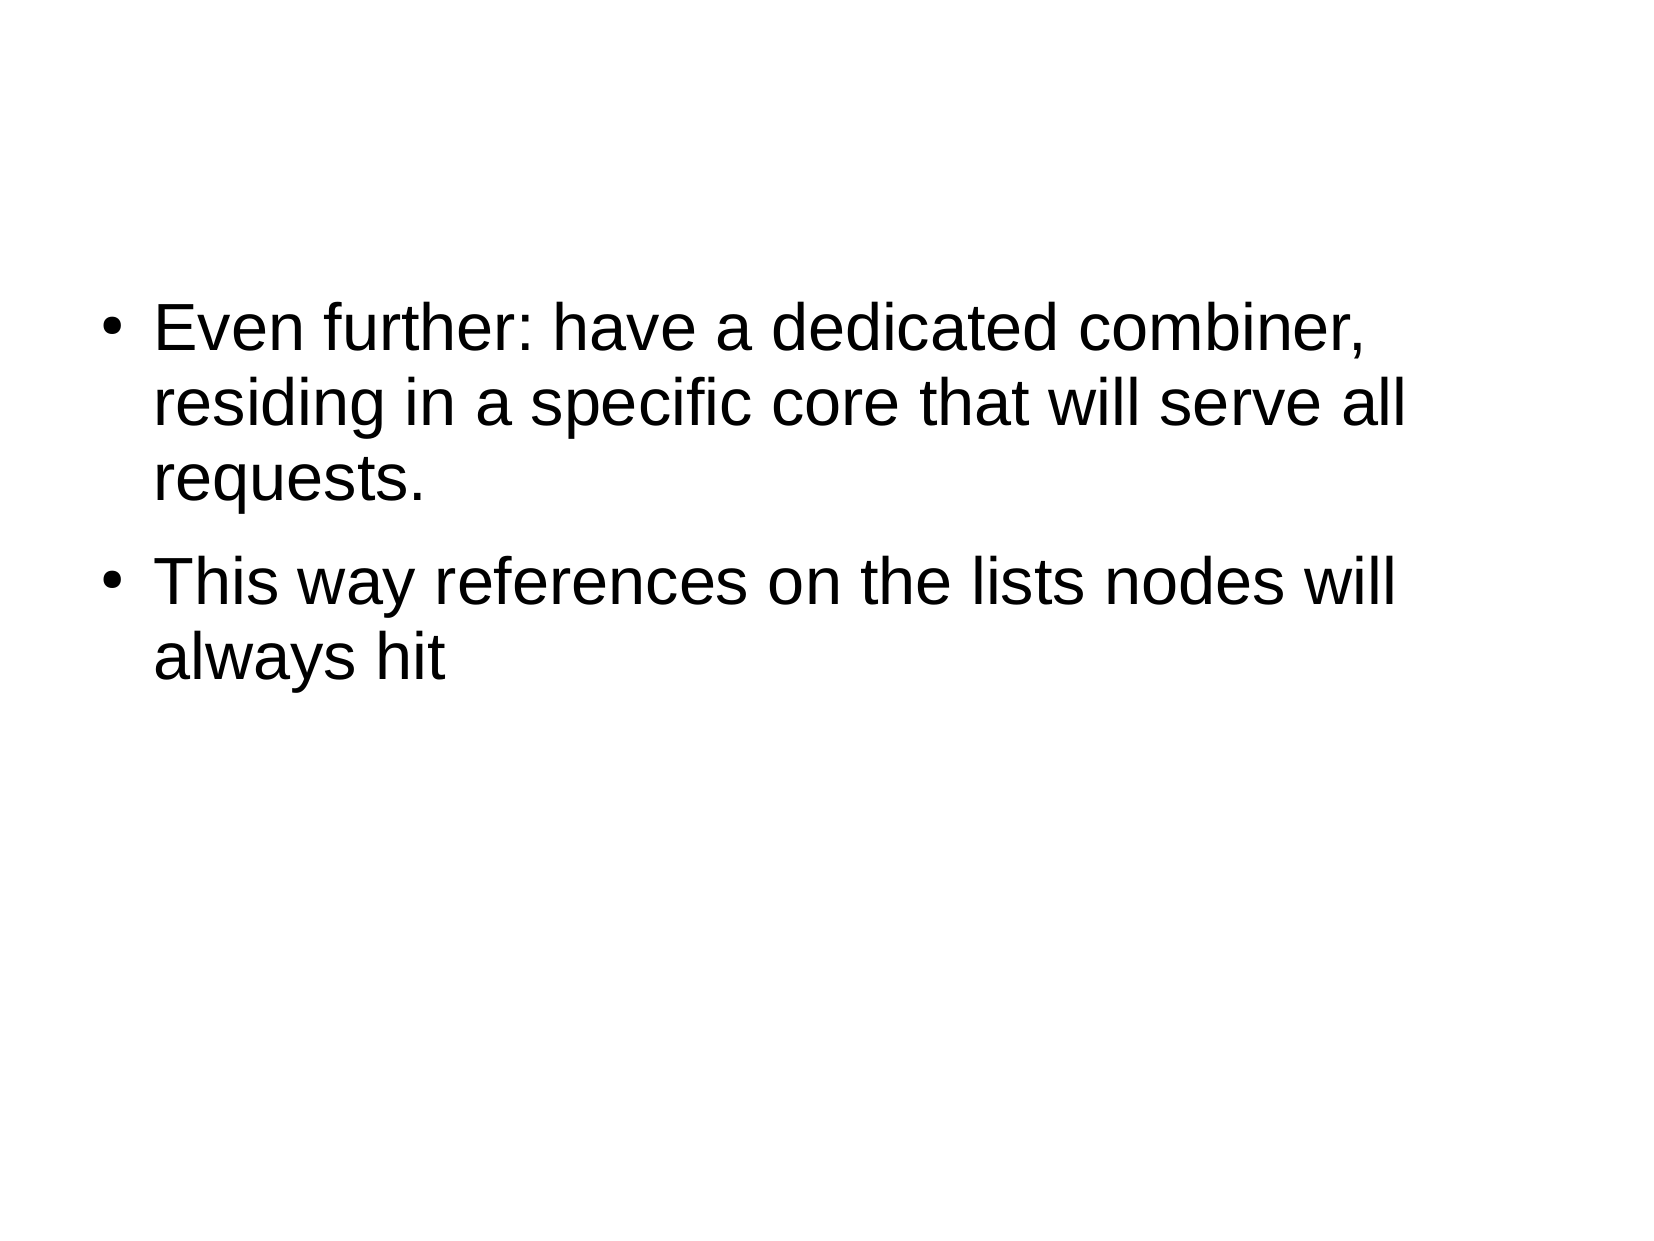

#
Even further: have a dedicated combiner, residing in a specific core that will serve all requests.
This way references on the lists nodes will always hit